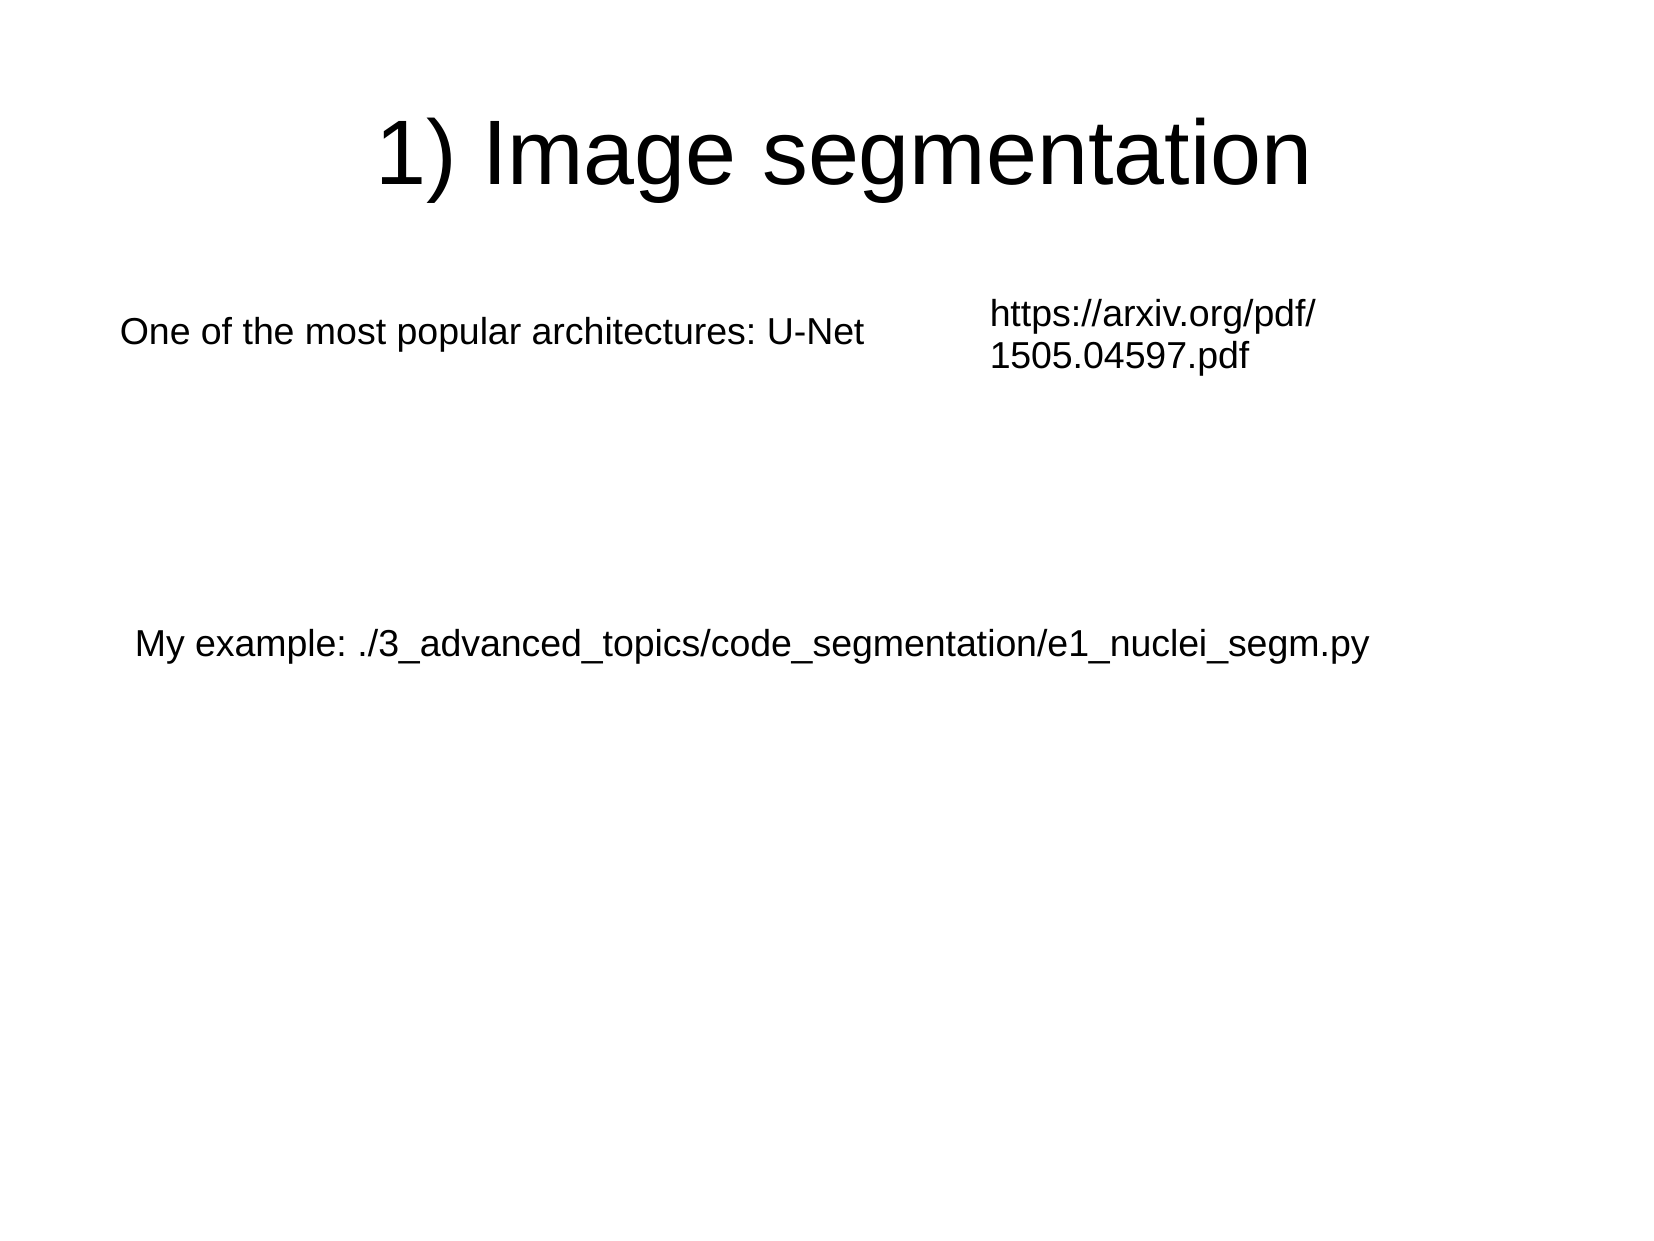

# 1) Image segmentation
https://arxiv.org/pdf/1505.04597.pdf
One of the most popular architectures: U-Net
My example: ./3_advanced_topics/code_segmentation/e1_nuclei_segm.py